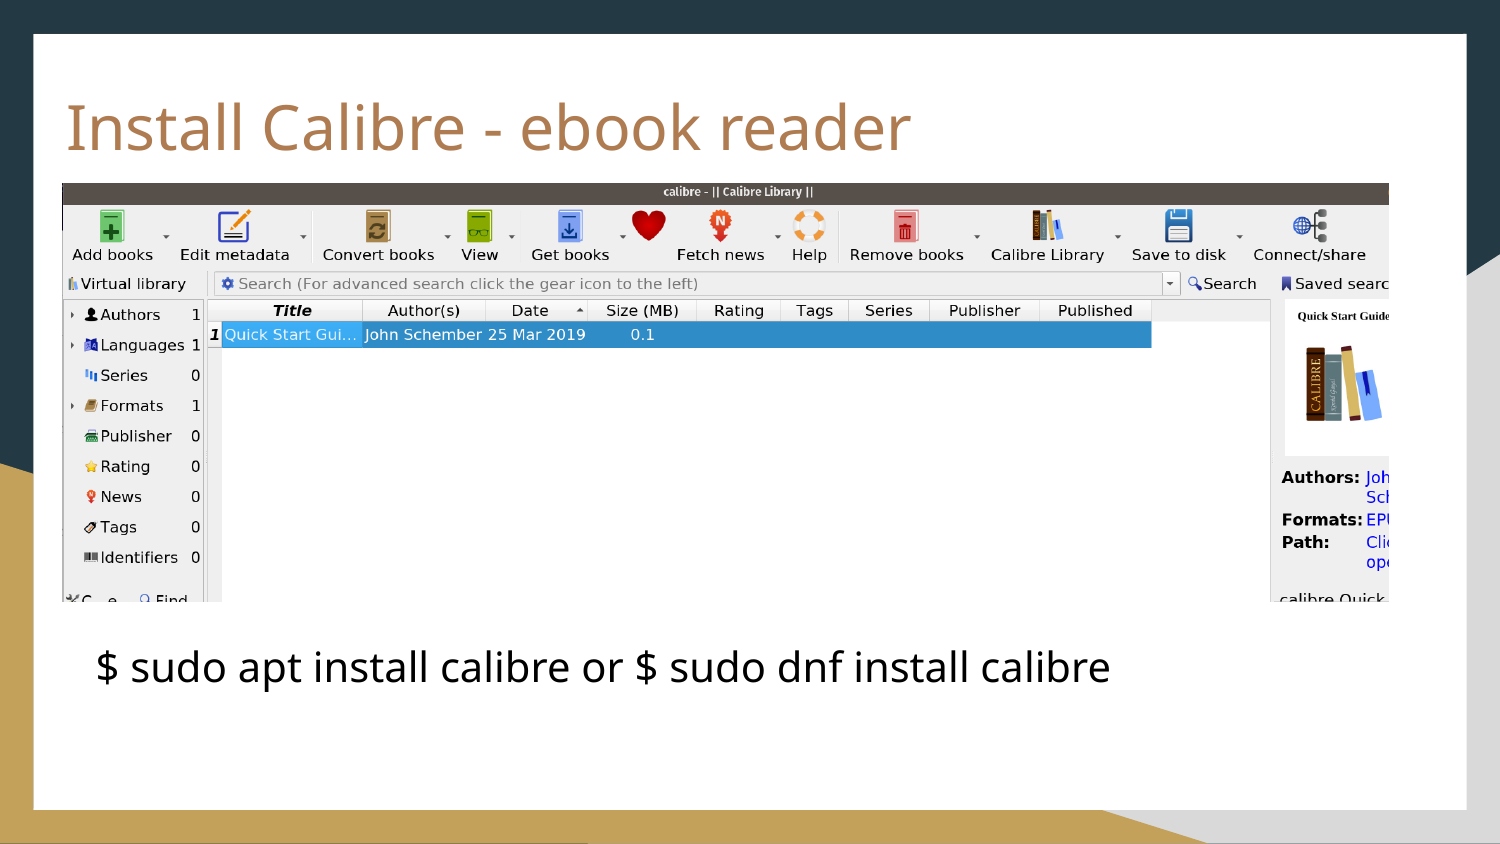

# Install Calibre - ebook reader
$ sudo apt install calibre or $ sudo dnf install calibre